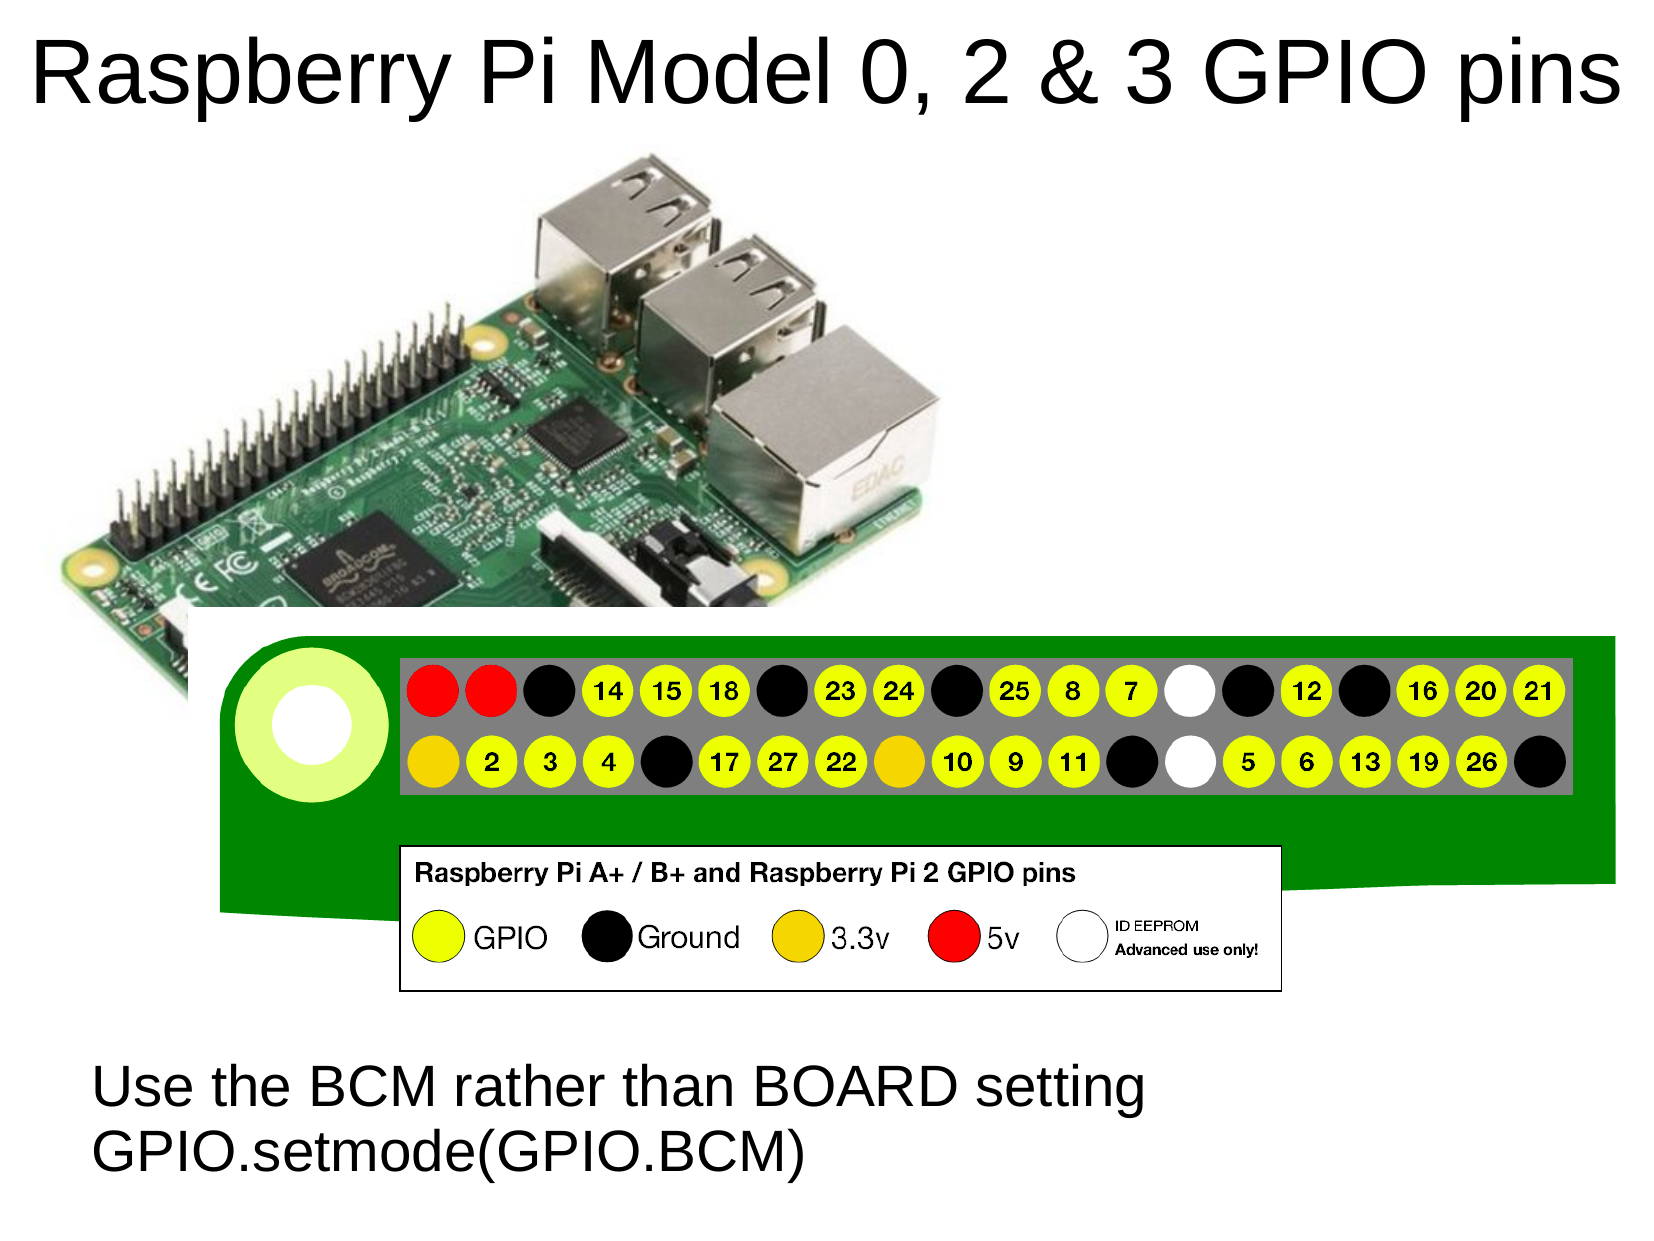

# Raspberry Pi Model 0, 2 & 3 GPIO pins
Use the BCM rather than BOARD setting
GPIO.setmode(GPIO.BCM)